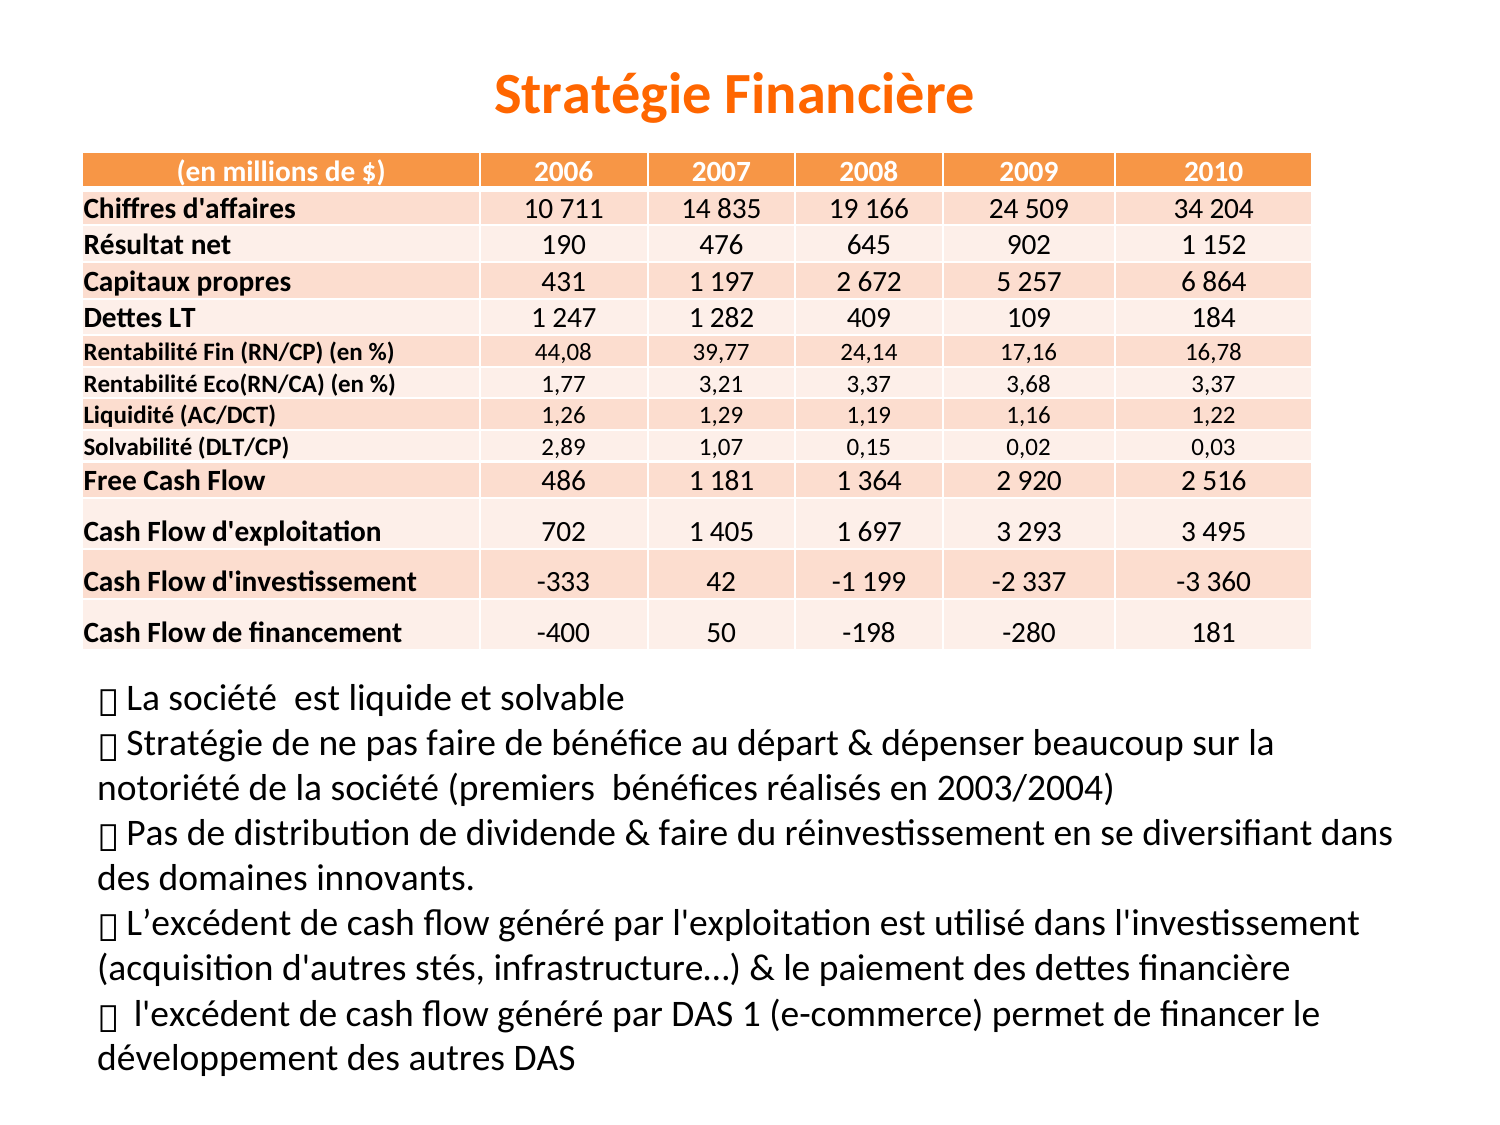

Stratégie Financière
(en millions de $)
2006
2007
2008
2009
2010
Chiffres d'affaires
10 711
14 835
19 166
24 509
34 204
Résultat net
190
476
645
902
1 152
Capitaux propres
431
1 197
2 672
5 257
6 864
Dettes LT
1 247
1 282
409
109
184
Rentabilité Fin (RN/CP) (en %)
44,08
39,77
24,14
17,16
16,78
Rentabilité Eco(RN/CA) (en %)
1,77
3,21
3,37
3,68
3,37
Liquidité (AC/DCT)
1,26
1,29
1,19
1,16
1,22
Solvabilité (DLT/CP)
2,89
1,07
0,15
0,02
0,03
Free Cash Flow
486
1 181
1 364
2 920
2 516
Cash Flow d'exploitation
702
1 405
1 697
3 293
3 495
Cash Flow d'investissement
-333
42
-1 199
-2 337
-3 360
Cash Flow de financement
-400
50
-198
-280
181

La société est liquide et solvable

Stratégie de ne pas faire de bénéfice au départ & dépenser beaucoup sur la
notoriété de la société (premiers bénéfices réalisés en 2003/2004)

Pas de distribution de dividende & faire du réinvestissement en se diversifiant dans
des domaines innovants.

L’excédent de cash flow généré par l'exploitation est utilisé dans l'investissement
(acquisition d'autres stés, infrastructure…) & le paiement des dettes financière

l'excédent de cash flow généré par DAS 1 (e-commerce) permet de financer le
développement des autres DAS